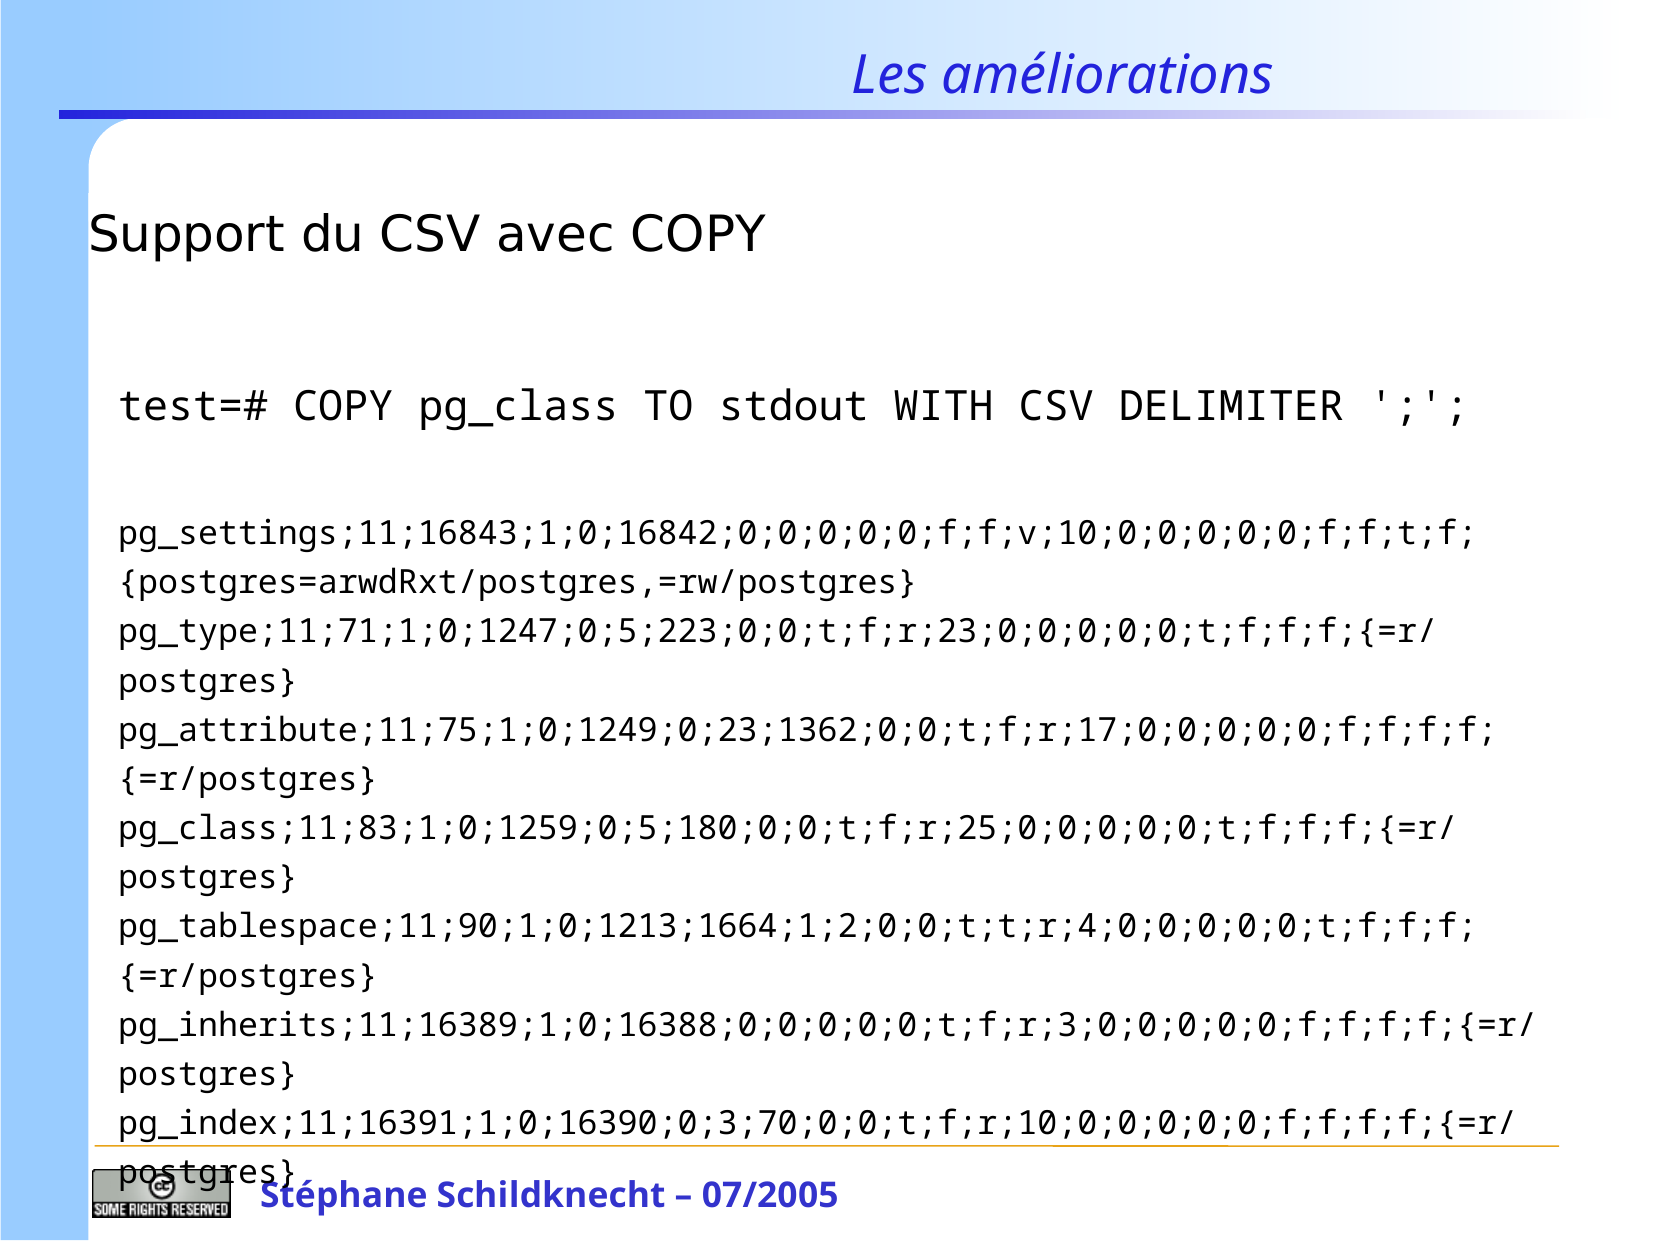

# Les améliorations
Support du CSV avec COPY
test=# COPY pg_class TO stdout WITH CSV DELIMITER ';';
pg_settings;11;16843;1;0;16842;0;0;0;0;0;f;f;v;10;0;0;0;0;0;f;f;t;f;{postgres=arwdRxt/postgres,=rw/postgres}
pg_type;11;71;1;0;1247;0;5;223;0;0;t;f;r;23;0;0;0;0;0;t;f;f;f;{=r/postgres}
pg_attribute;11;75;1;0;1249;0;23;1362;0;0;t;f;r;17;0;0;0;0;0;f;f;f;f;{=r/postgres}
pg_class;11;83;1;0;1259;0;5;180;0;0;t;f;r;25;0;0;0;0;0;t;f;f;f;{=r/postgres}
pg_tablespace;11;90;1;0;1213;1664;1;2;0;0;t;t;r;4;0;0;0;0;0;t;f;f;f;{=r/postgres}
pg_inherits;11;16389;1;0;16388;0;0;0;0;0;t;f;r;3;0;0;0;0;0;f;f;f;f;{=r/postgres}
pg_index;11;16391;1;0;16390;0;3;70;0;0;t;f;r;10;0;0;0;0;0;f;f;f;f;{=r/postgres}